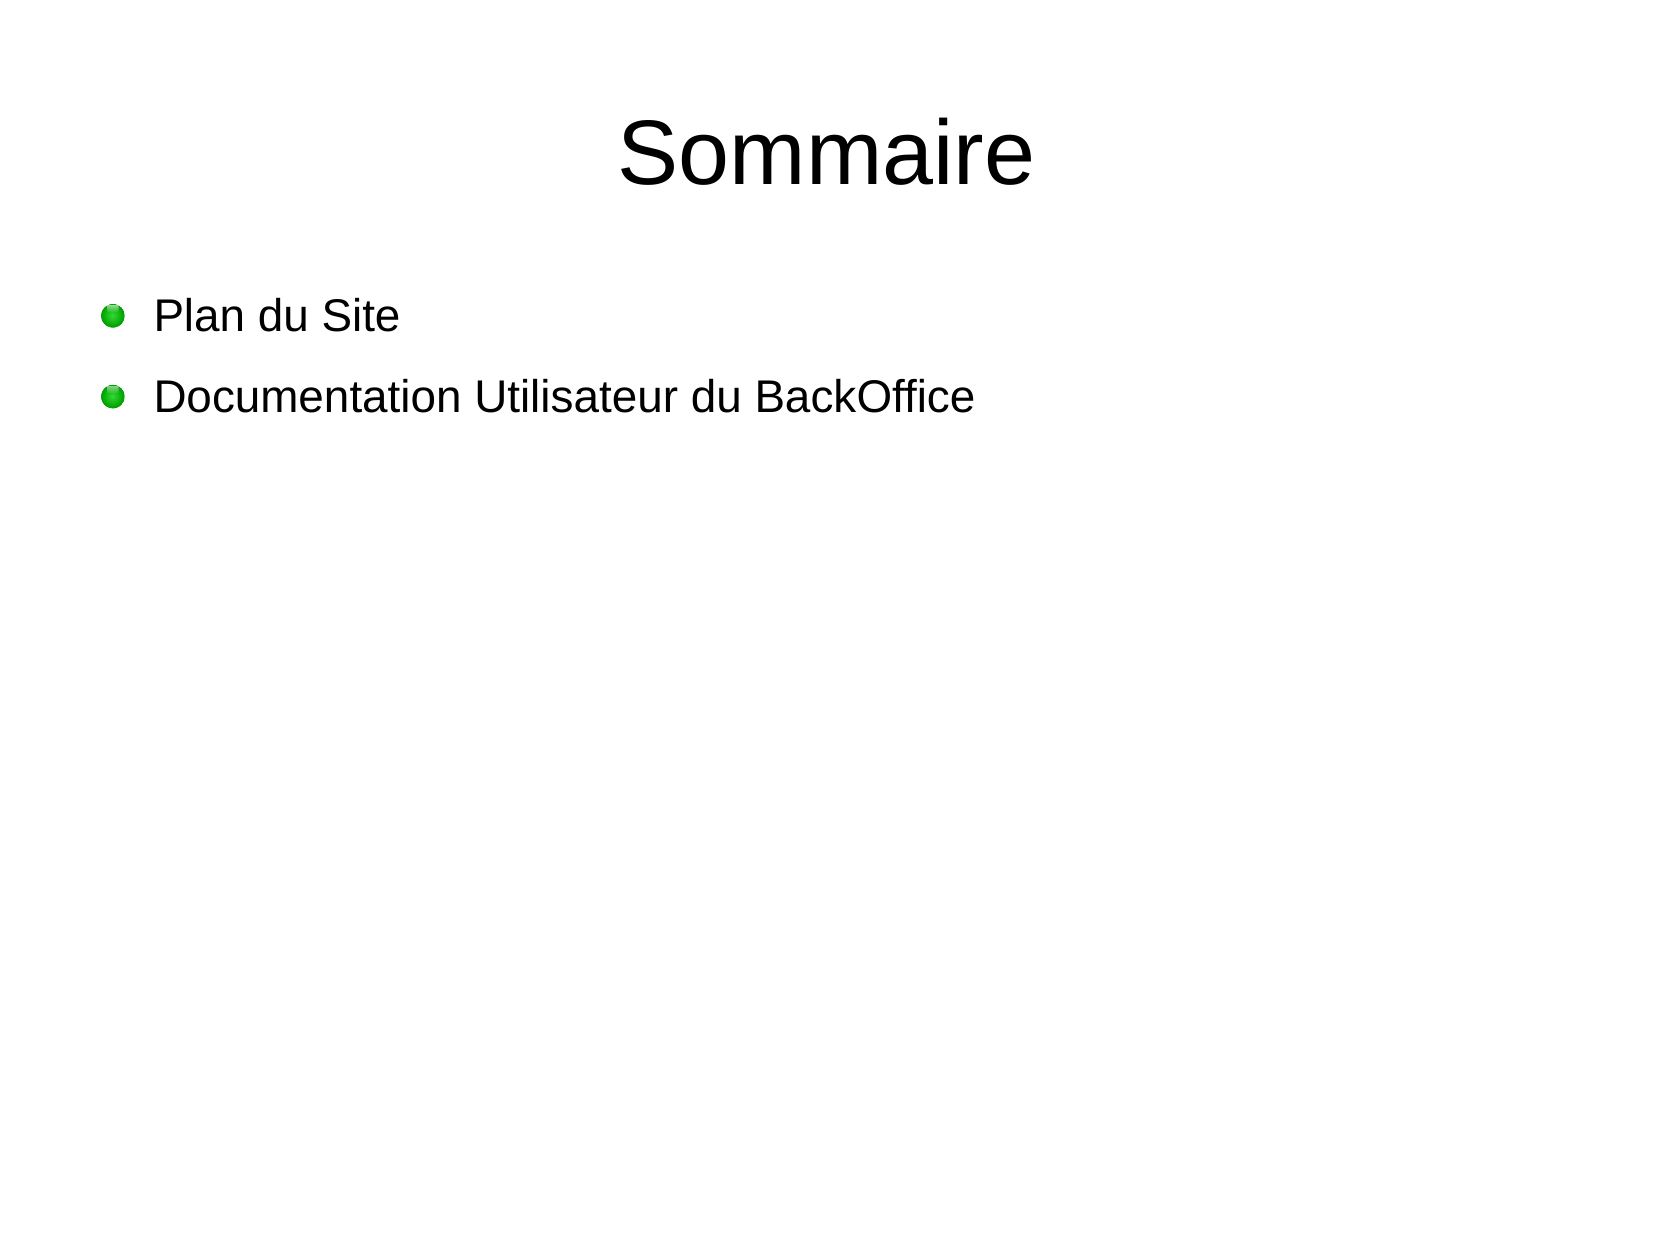

# Sommaire
Plan du Site
Documentation Utilisateur du BackOffice